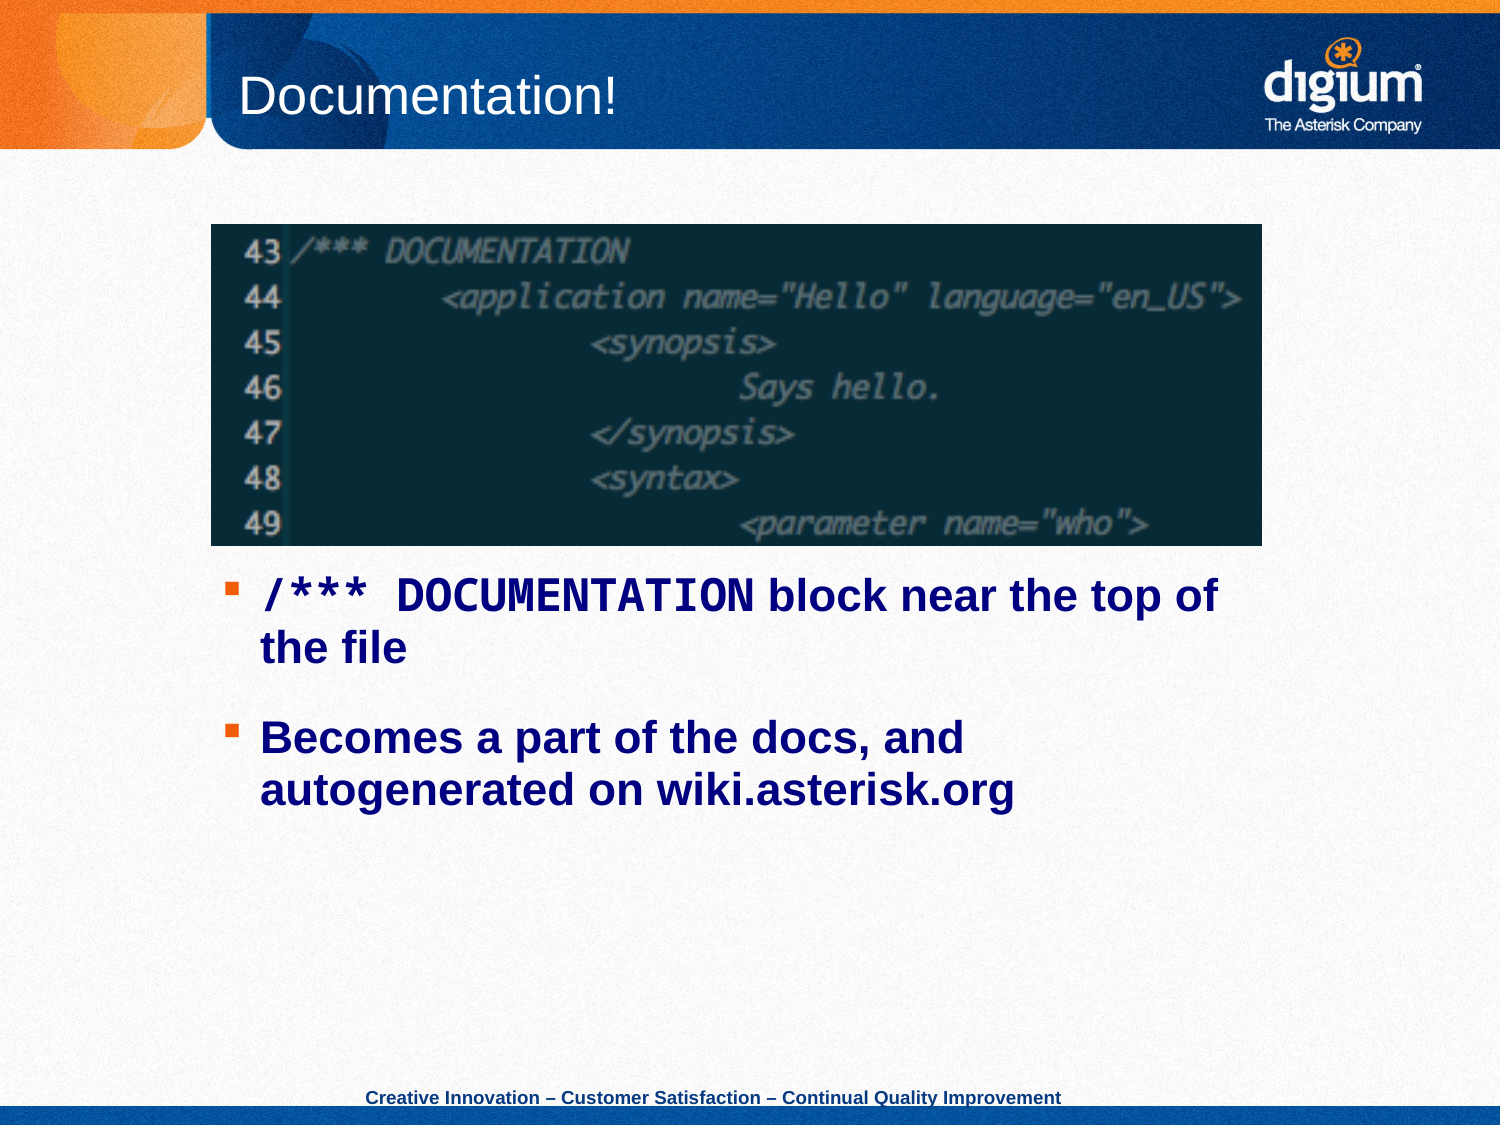

# Documentation!
/*** DOCUMENTATION block near the top of the file
Becomes a part of the docs, and autogenerated on wiki.asterisk.org